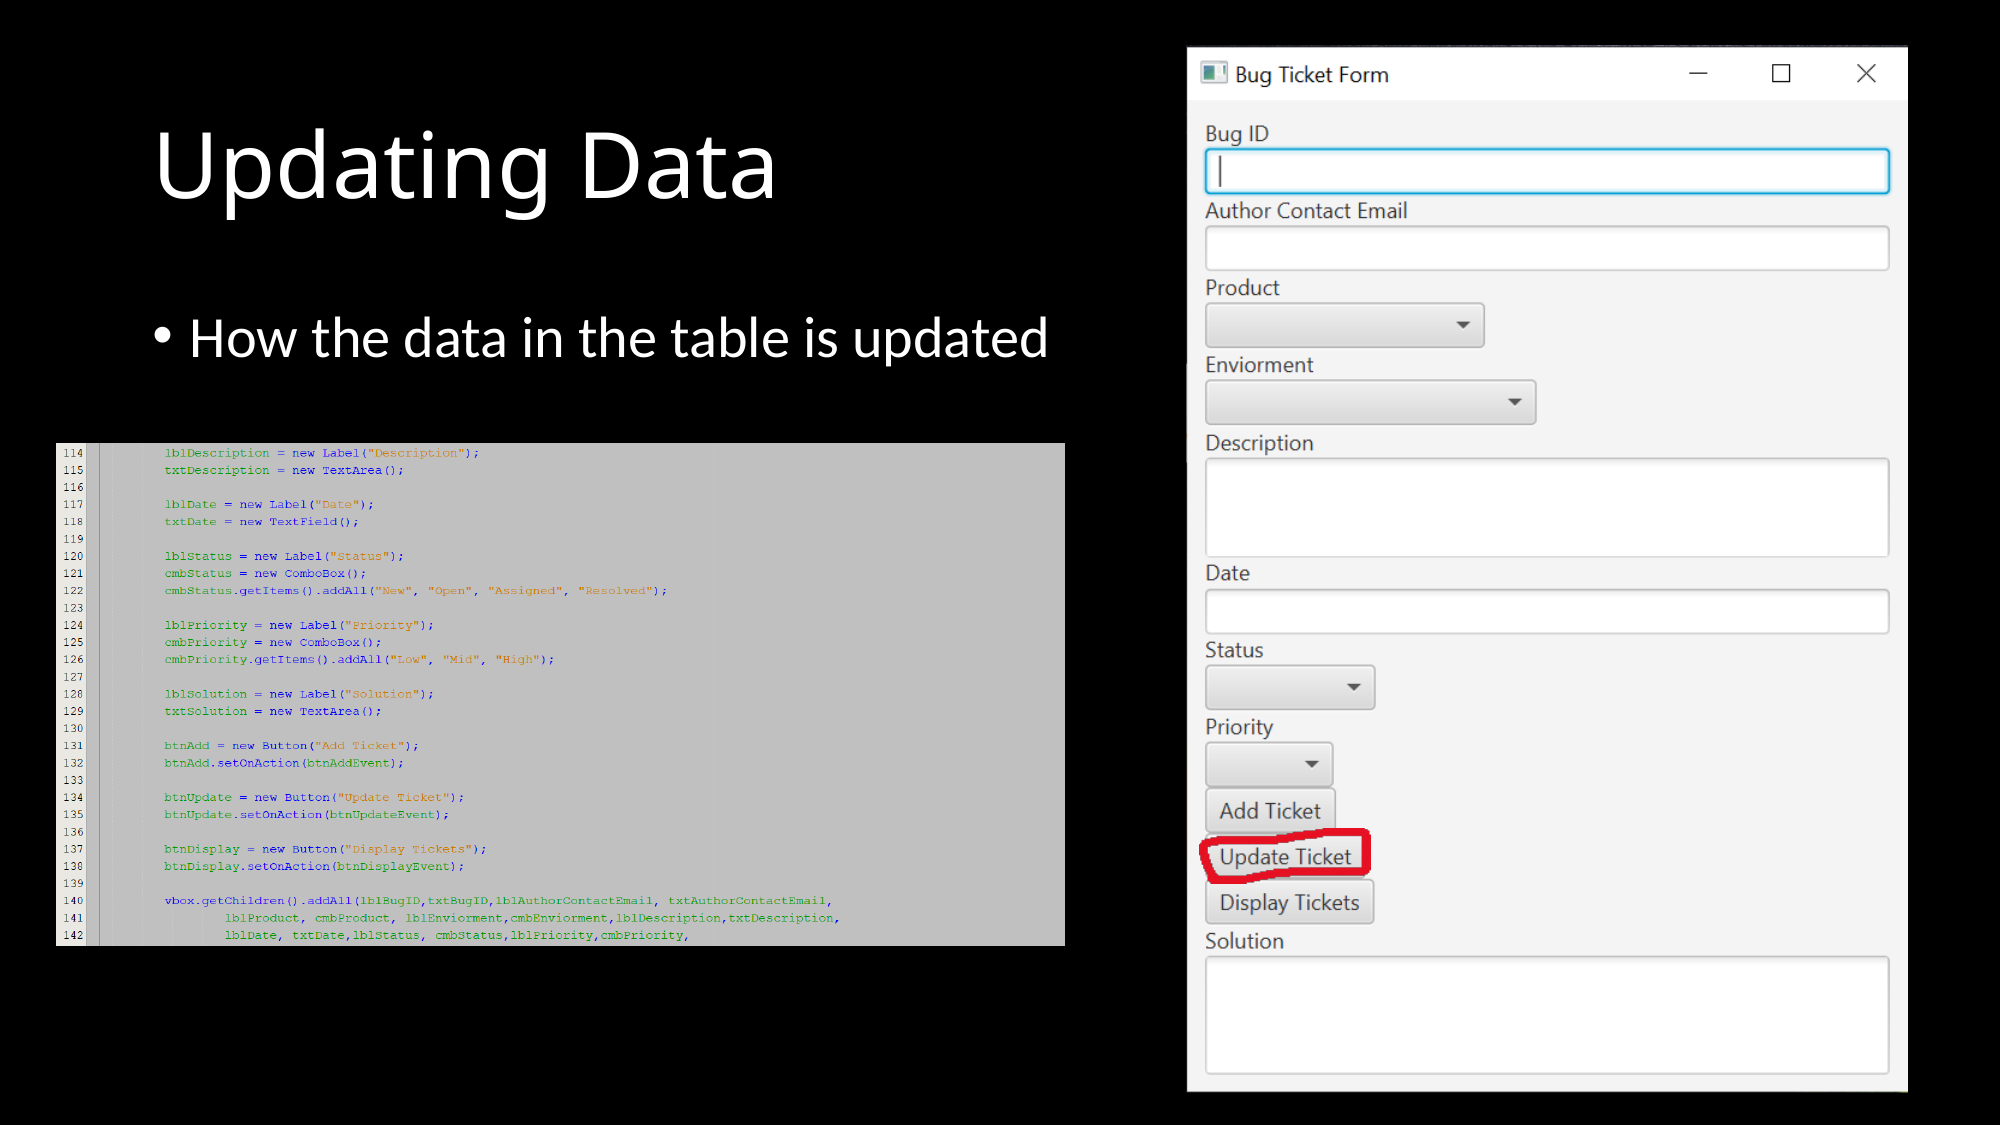

# Updating Data
How the data in the table is updated